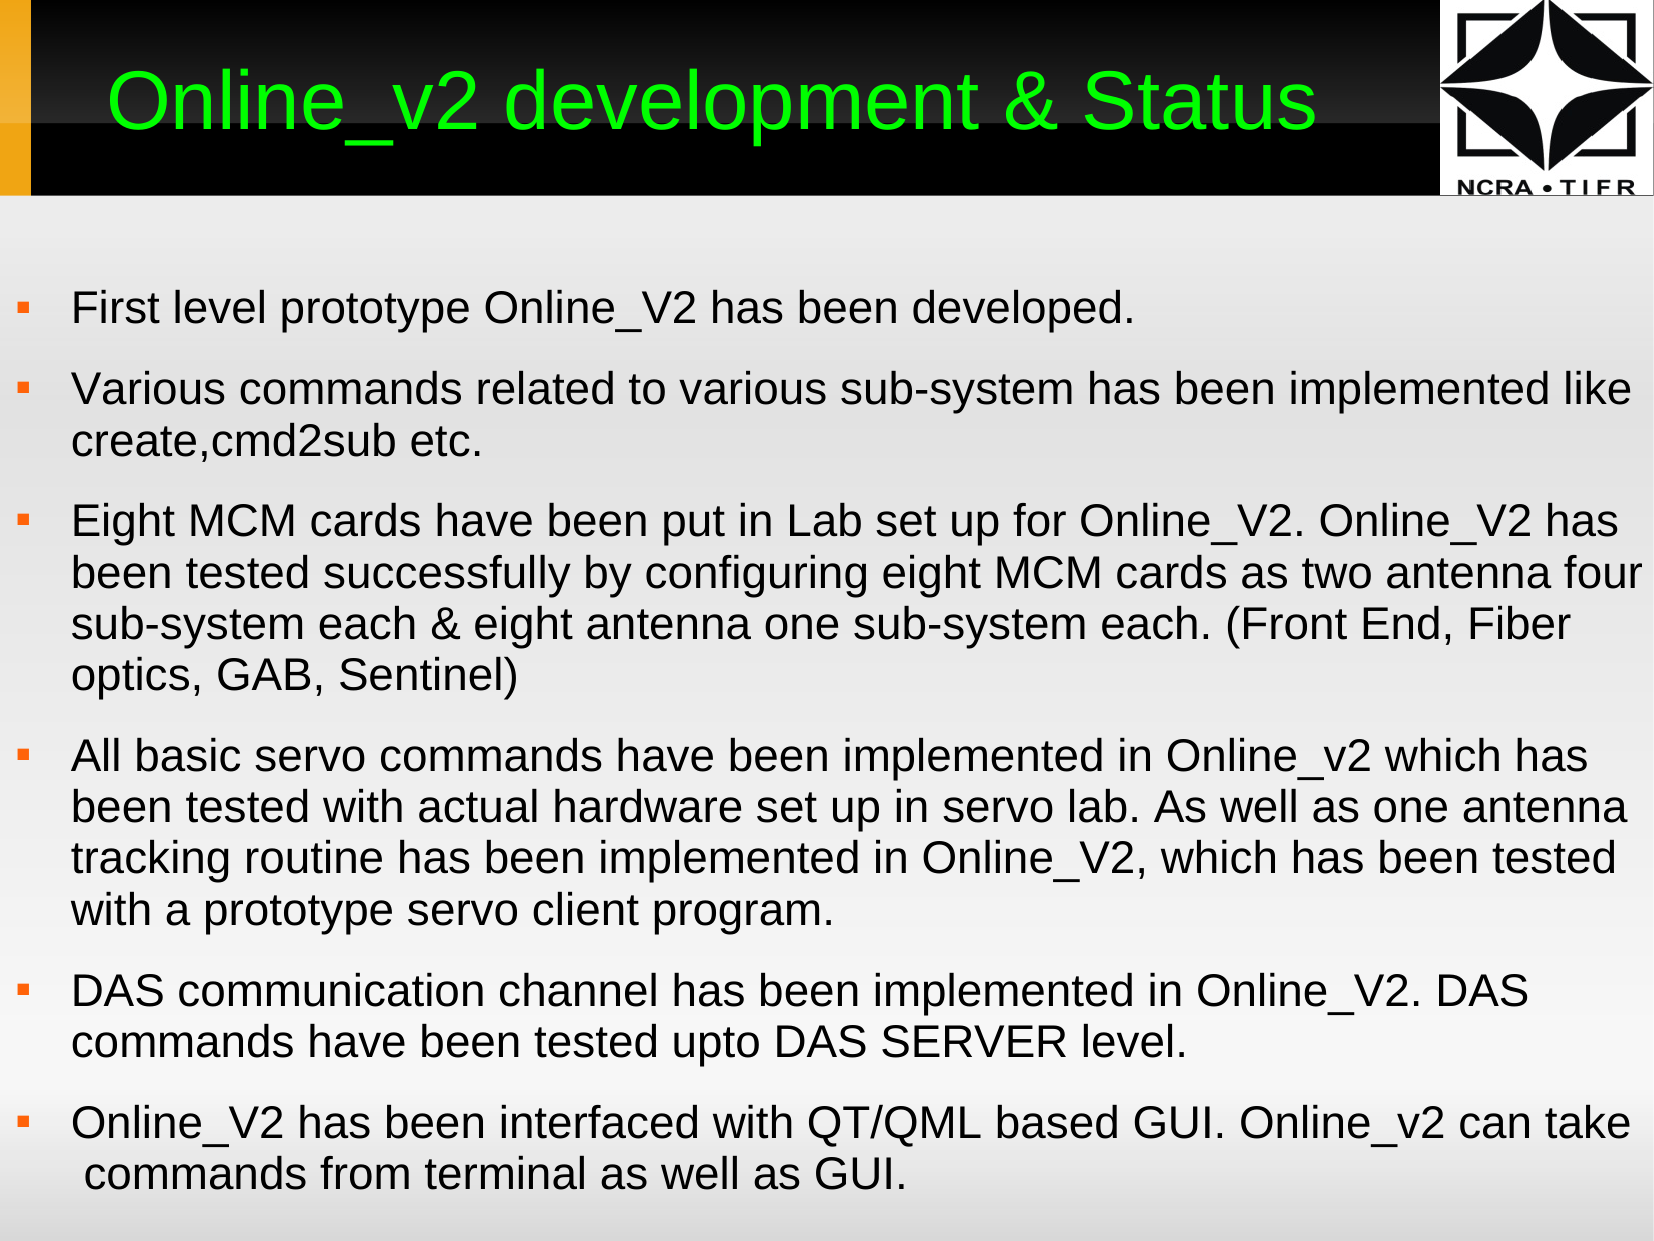

Online_v2 development & Status
# First level prototype Online_V2 has been developed.
Various commands related to various sub-system has been implemented like create,cmd2sub etc.
Eight MCM cards have been put in Lab set up for Online_V2. Online_V2 has been tested successfully by configuring eight MCM cards as two antenna four sub-system each & eight antenna one sub-system each. (Front End, Fiber optics, GAB, Sentinel)
All basic servo commands have been implemented in Online_v2 which has been tested with actual hardware set up in servo lab. As well as one antenna tracking routine has been implemented in Online_V2, which has been tested with a prototype servo client program.
DAS communication channel has been implemented in Online_V2. DAS commands have been tested upto DAS SERVER level.
Online_V2 has been interfaced with QT/QML based GUI. Online_v2 can take commands from terminal as well as GUI.